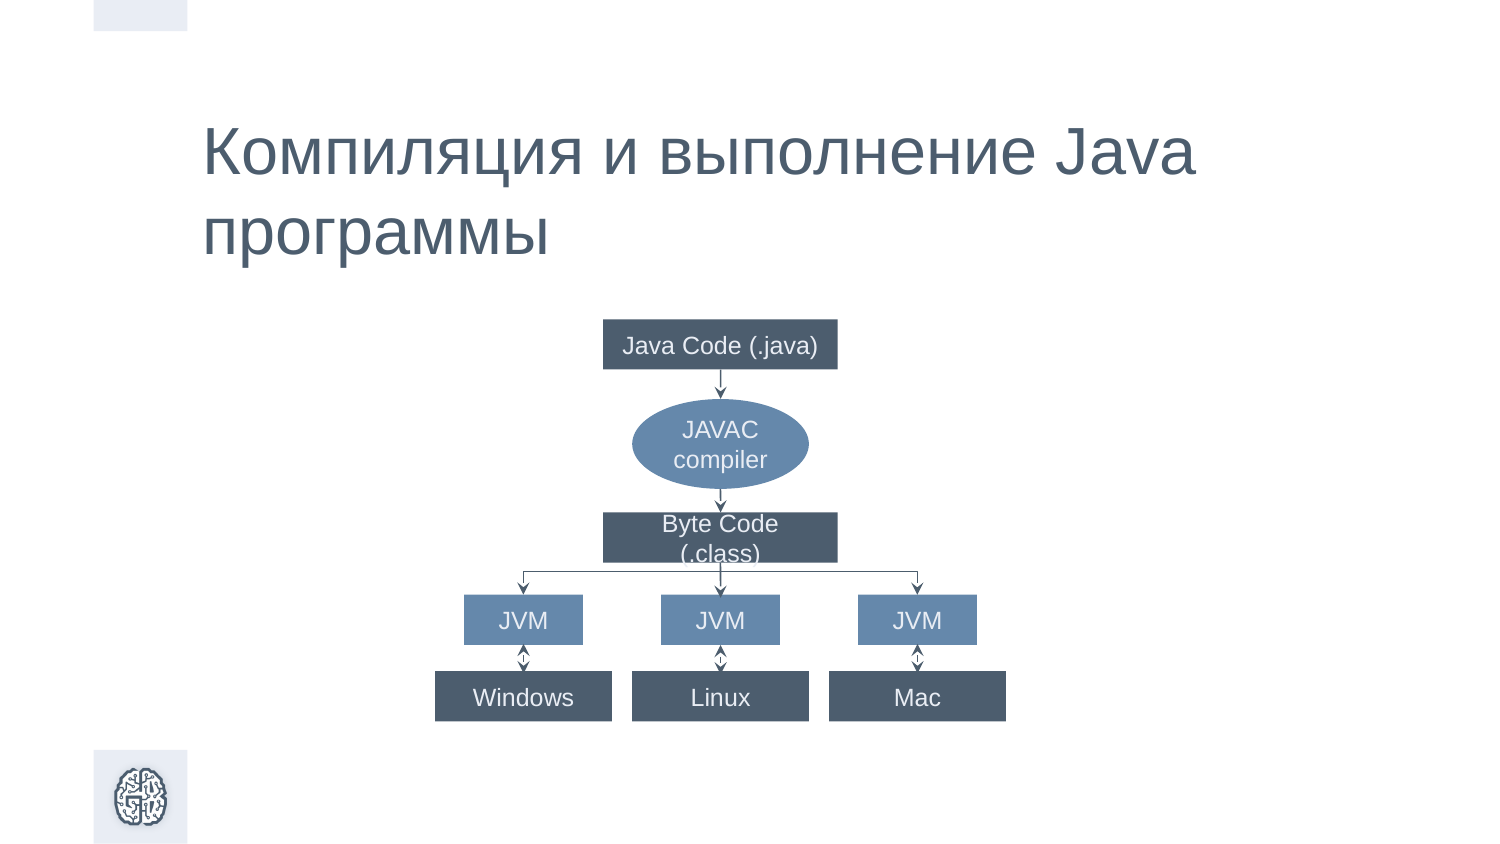

Компиляция и выполнение Java программы
Java Code (.java)
JAVAC
compiler
Byte Code (.class)
JVM
JVM
JVM
Windows
Linux
Mac